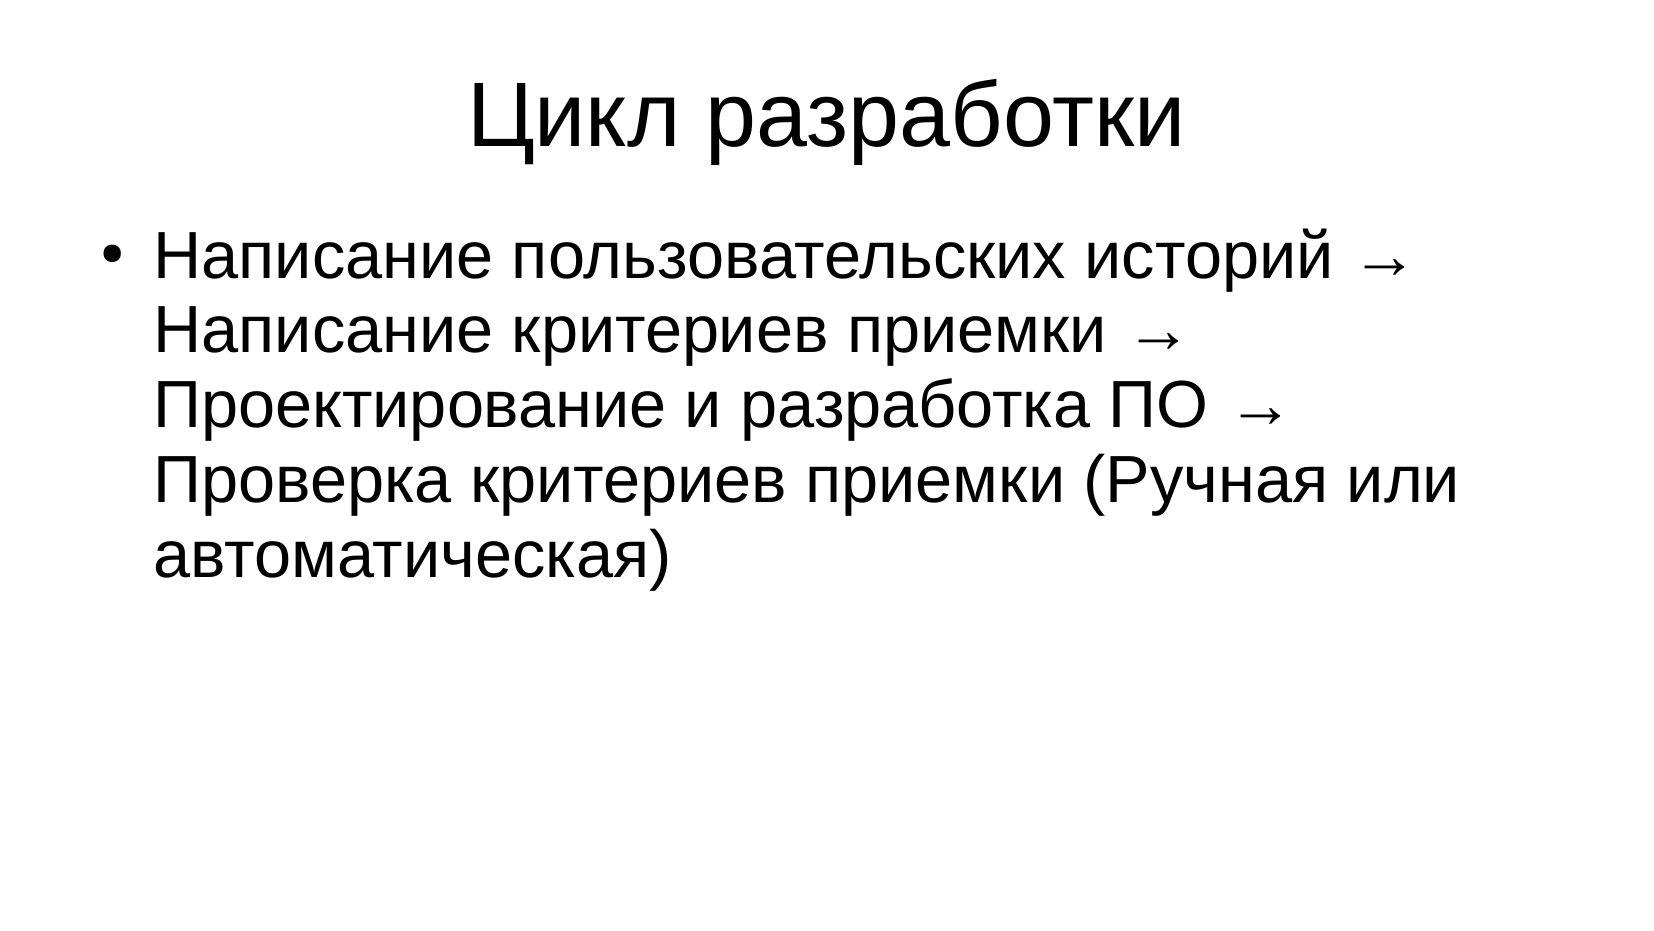

# Цикл разработки
Написание пользовательских историй → Написание критериев приемки → Проектирование и разработка ПО → Проверка критериев приемки (Ручная или автоматическая)